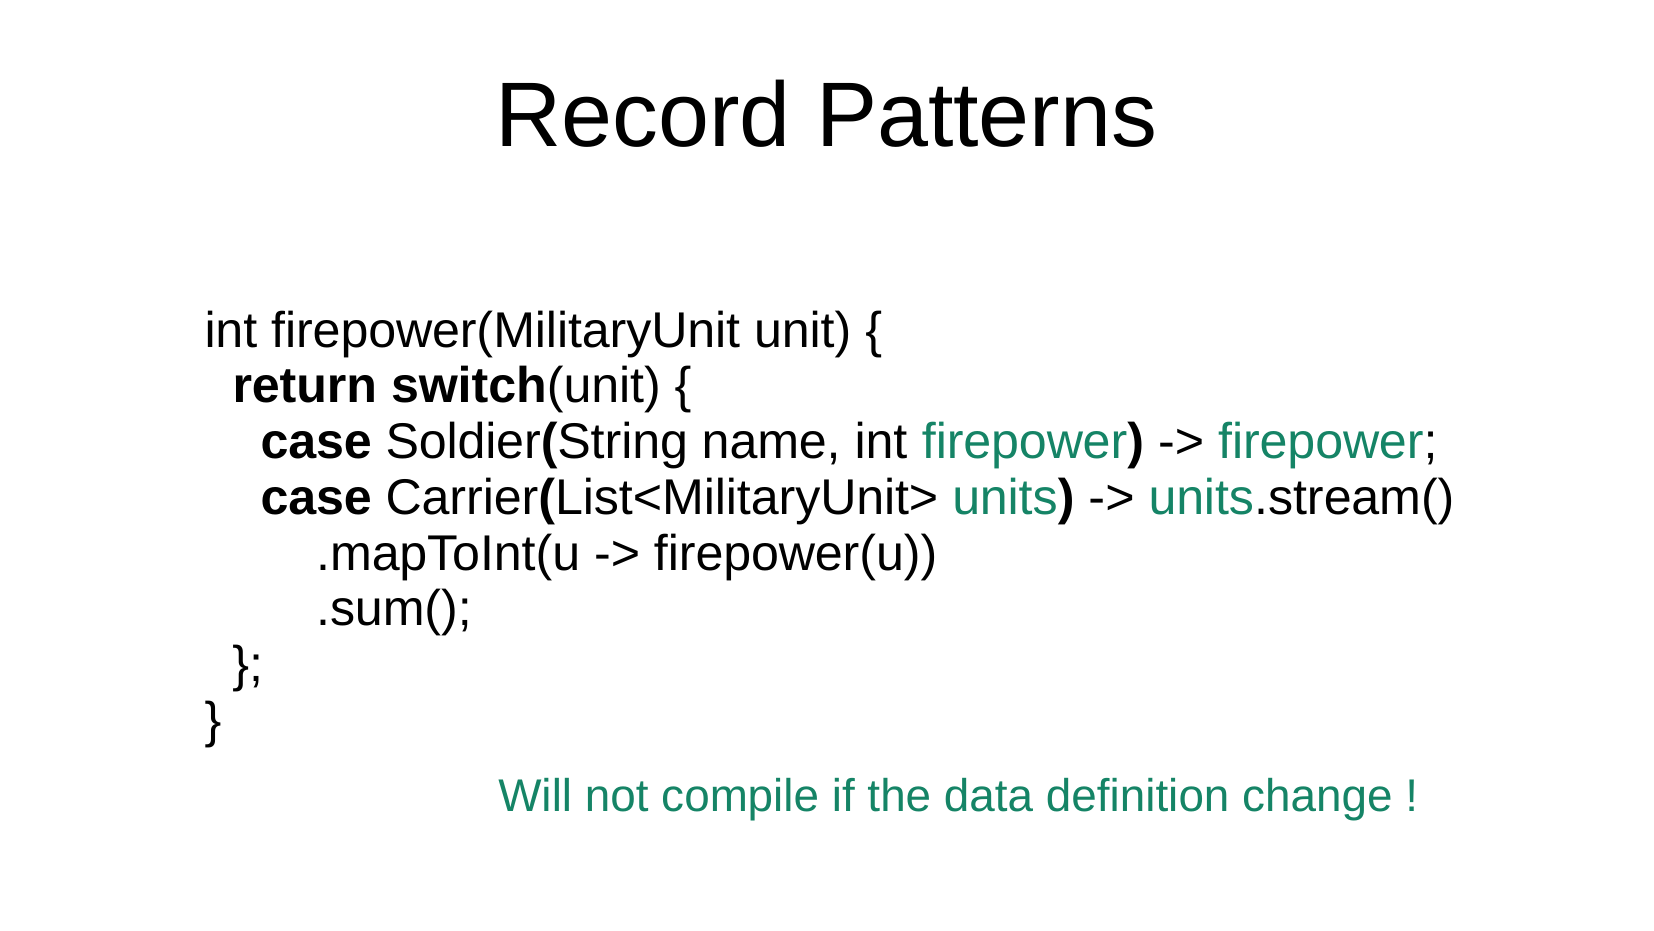

# Record Patterns
int firepower(MilitaryUnit unit) {
 return switch(unit) {
 case Soldier(String name, int firepower) -> firepower;
 case Carrier(List<MilitaryUnit> units) -> units.stream()
 .mapToInt(u -> firepower(u))
 .sum();
 };
}
Will not compile if the data definition change !